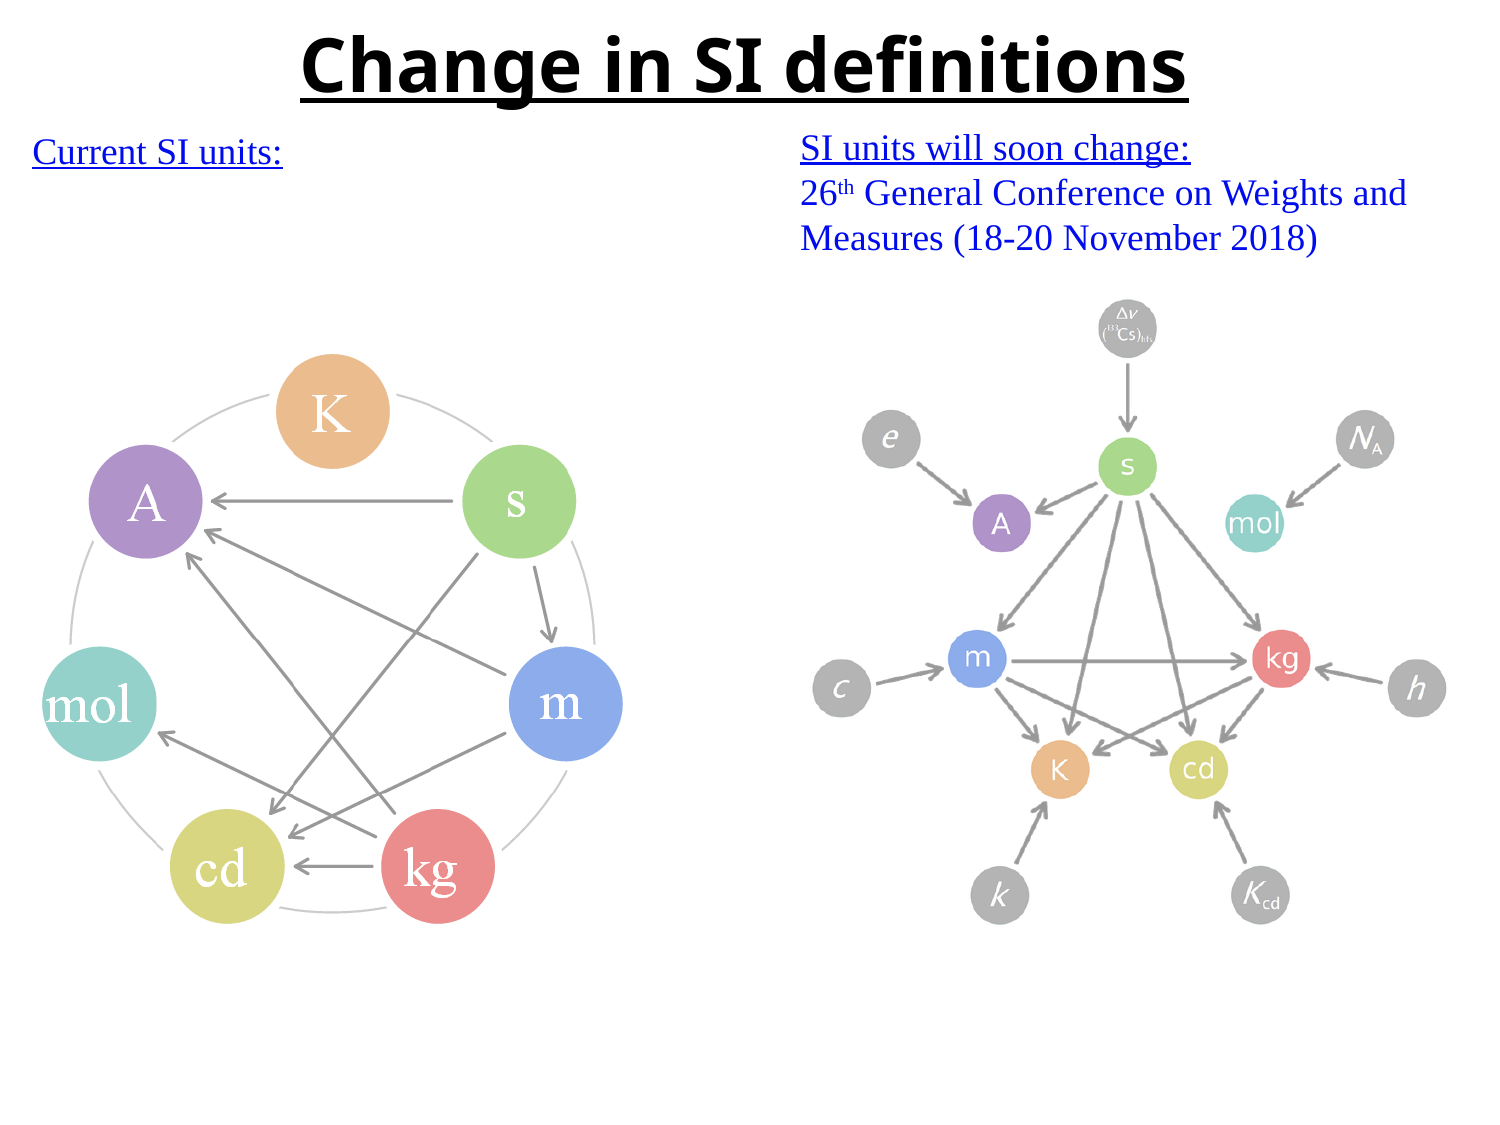

Change in SI definitions
SI units will soon change:
26th General Conference on Weights and Measures (18-20 November 2018)
Current SI units: